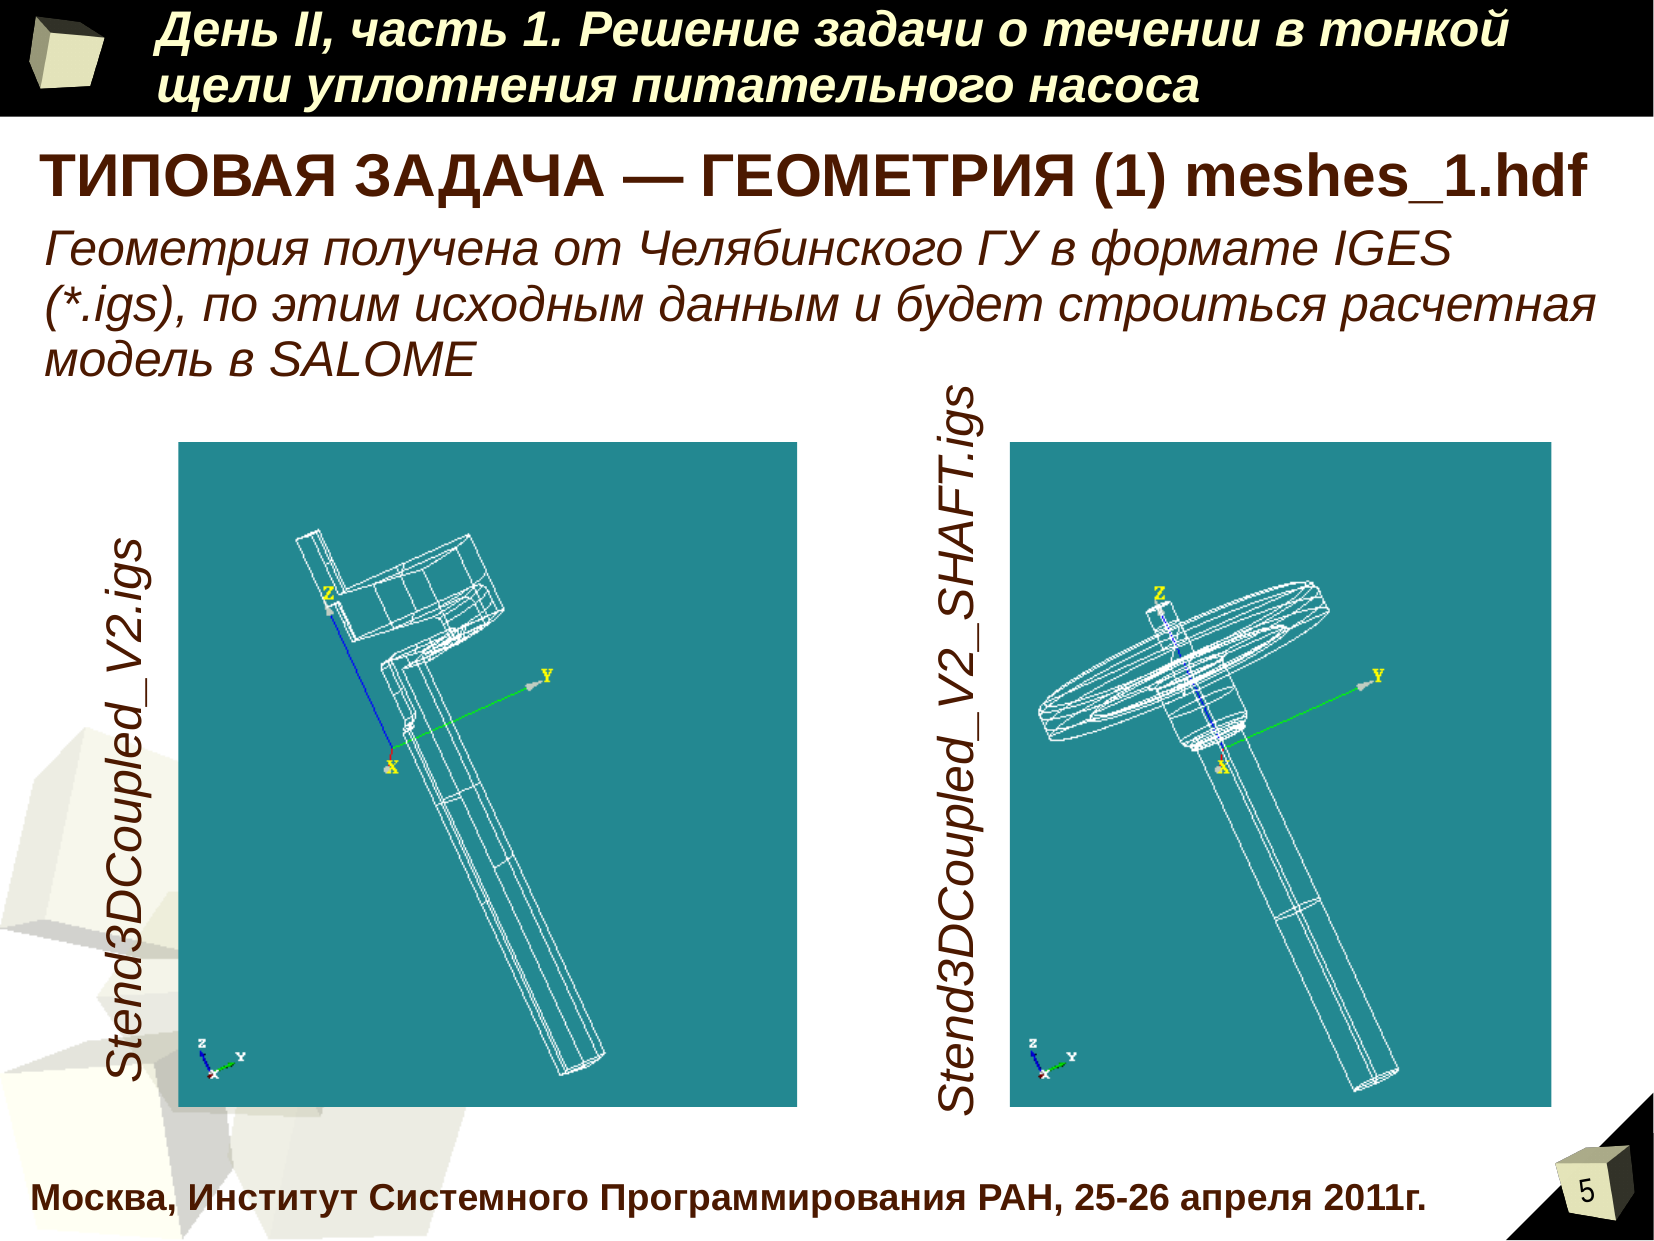

ТИПОВАЯ ЗАДАЧА — ГЕОМЕТРИЯ (1) meshes_1.hdf
Геометрия получена от Челябинского ГУ в формате IGES (*.igs), по этим исходным данным и будет строиться расчетная модель в SALOME
Stend3DCoupled_V2_SHAFT.igs
Stend3DCoupled_V2.igs